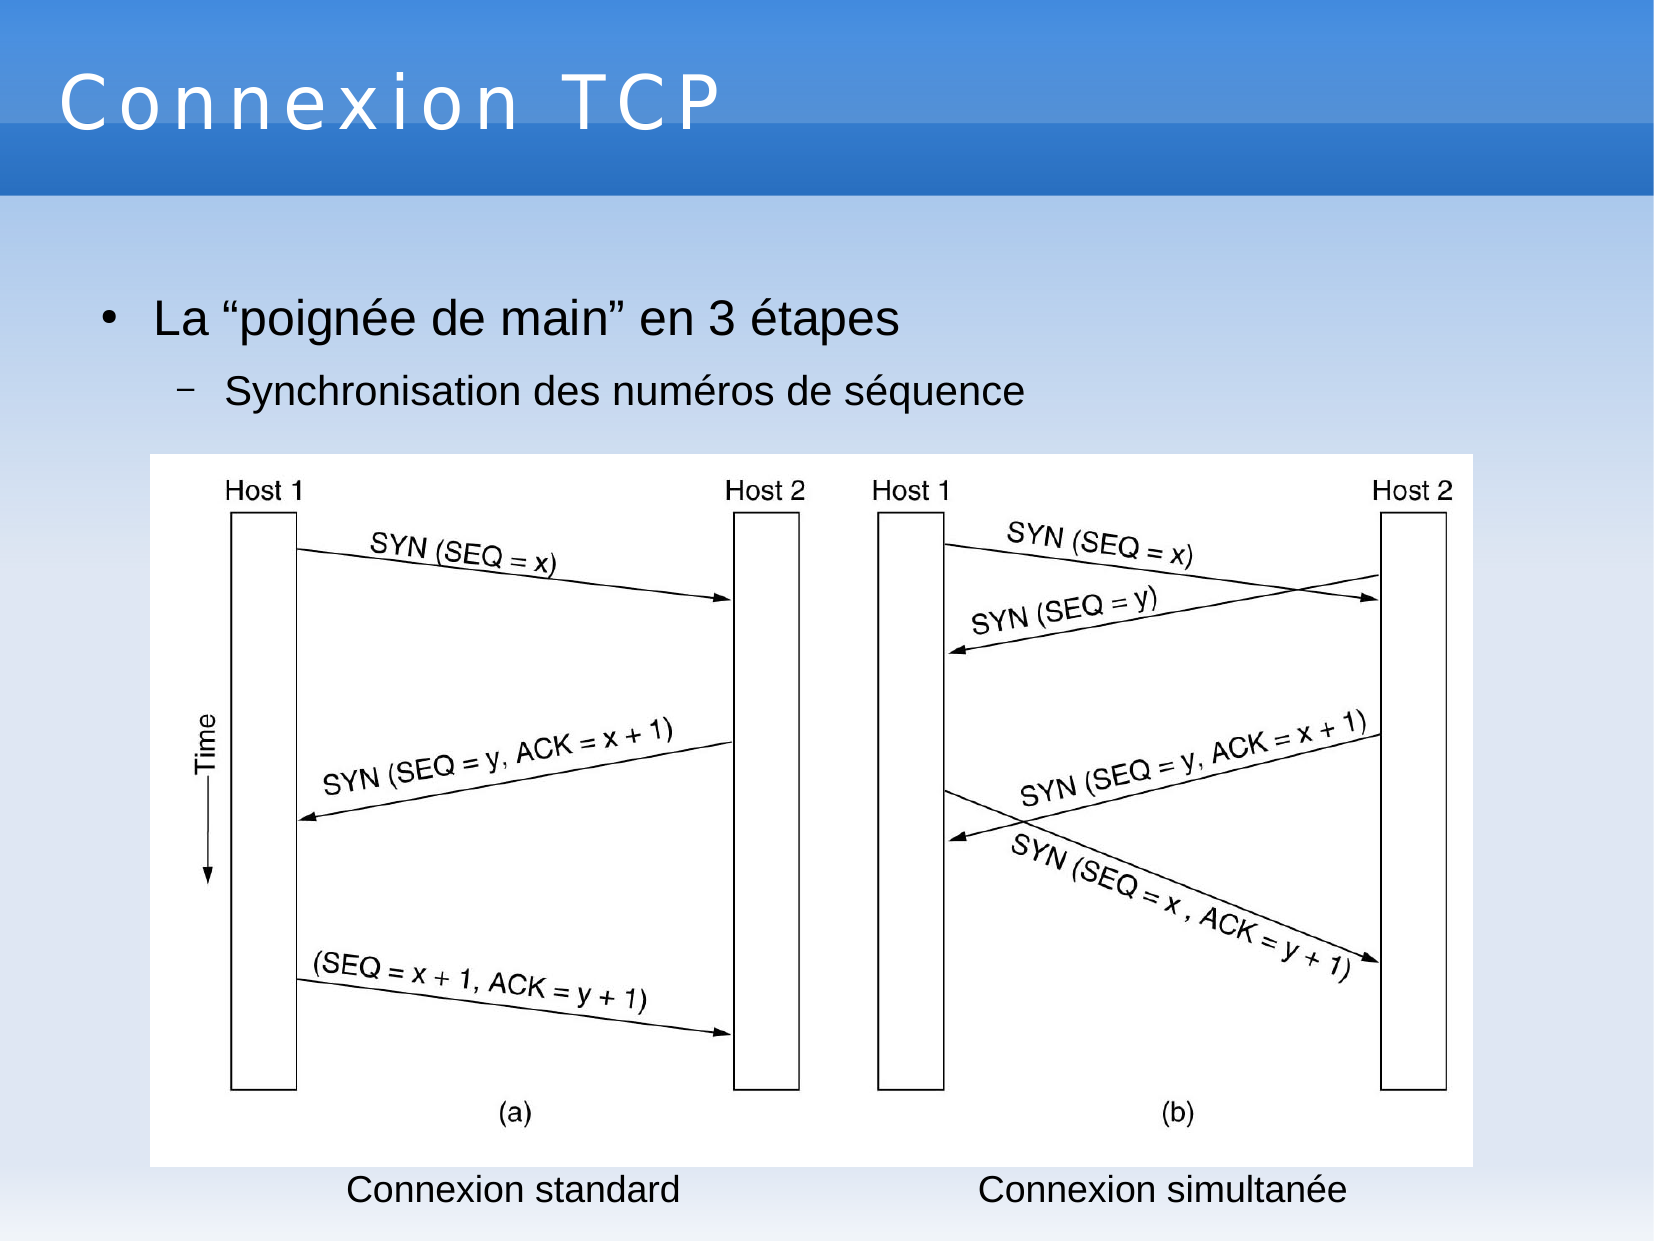

# Connexion TCP
La “poignée de main” en 3 étapes
Synchronisation des numéros de séquence
Connexion standard
Connexion simultanée